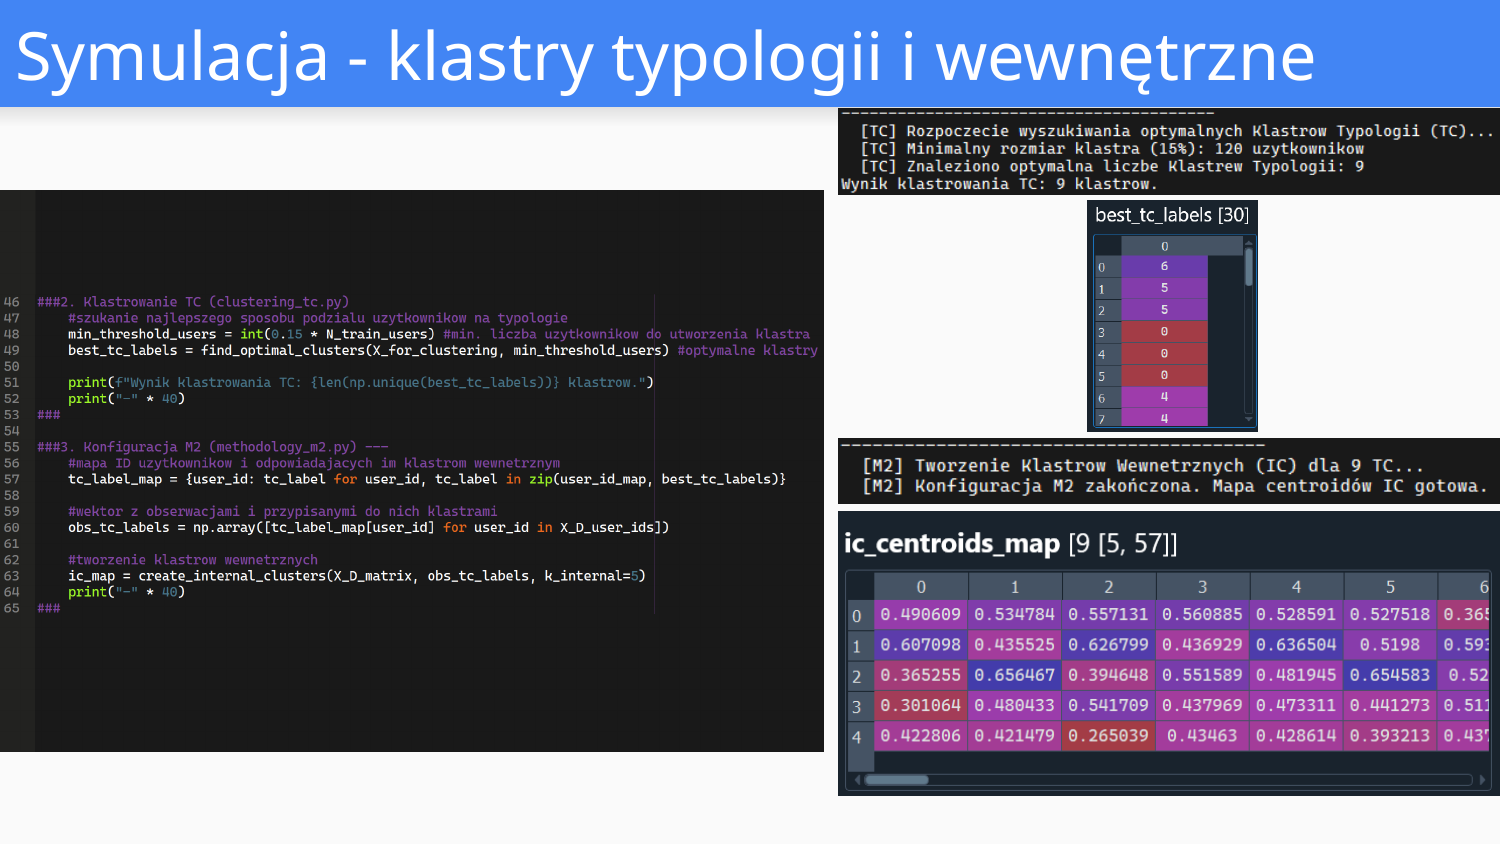

# Symulacja - klastry typologii i wewnętrzne